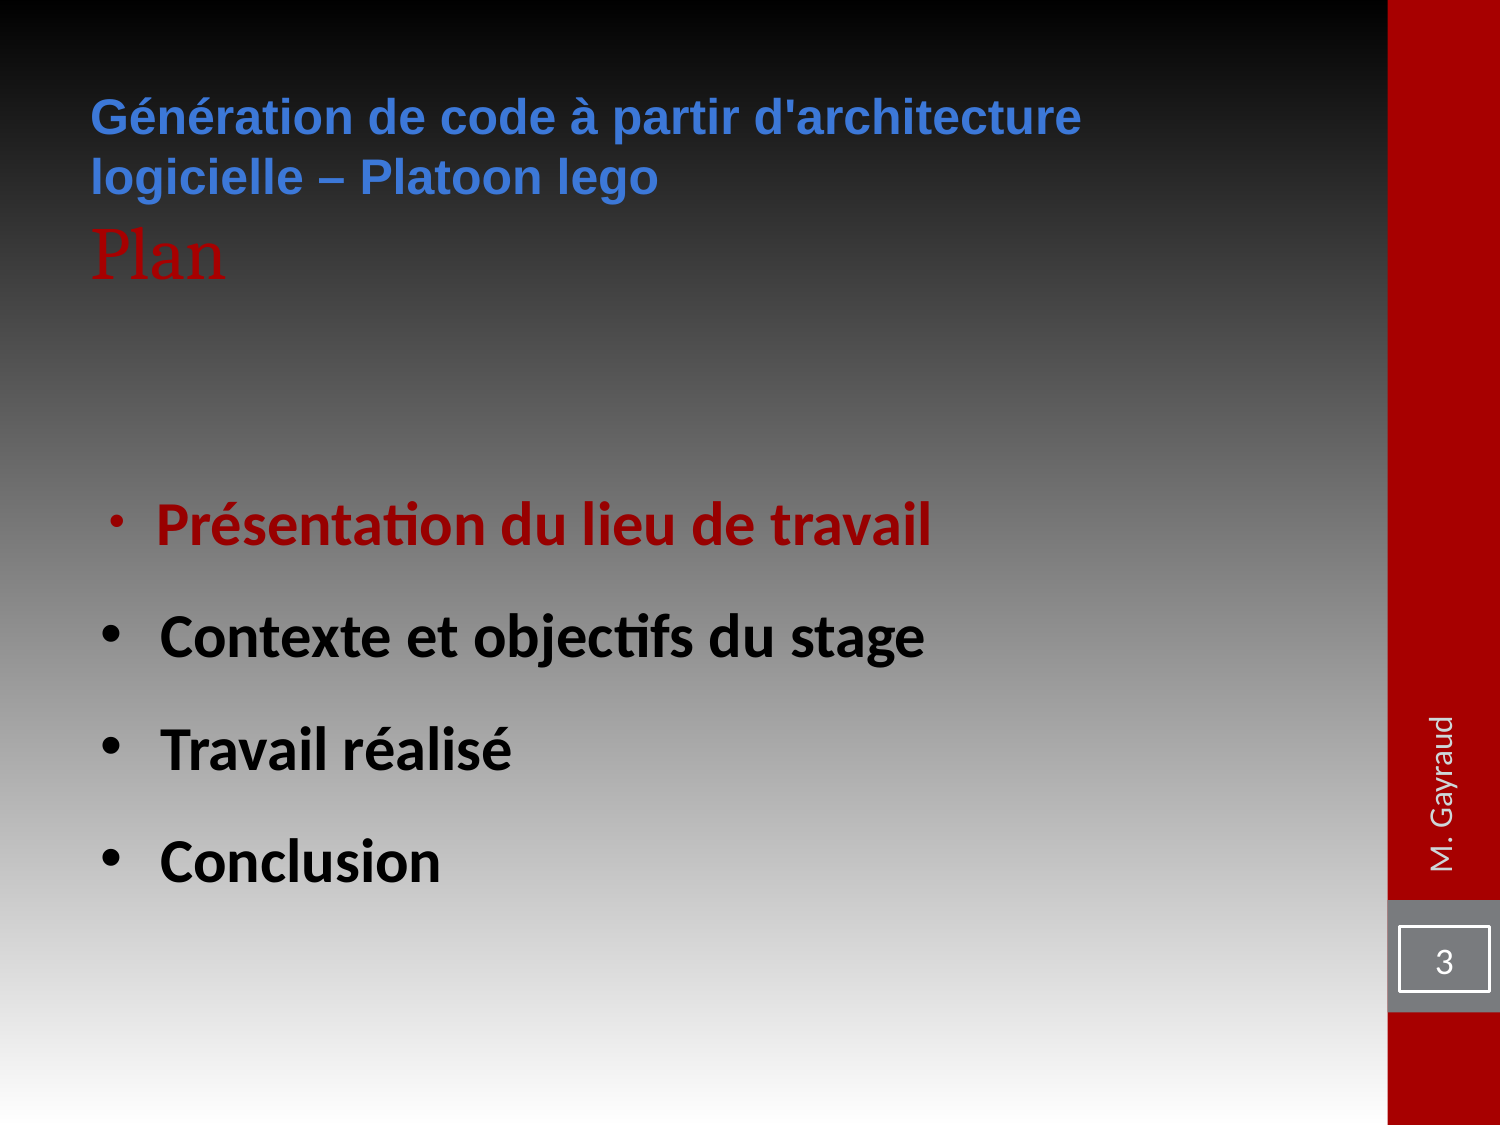

# Génération de code à partir d'architecture logicielle – Platoon lego Plan
 Présentation du lieu de travail
 Contexte et objectifs du stage
 Travail réalisé
 Conclusion
M. Gayraud